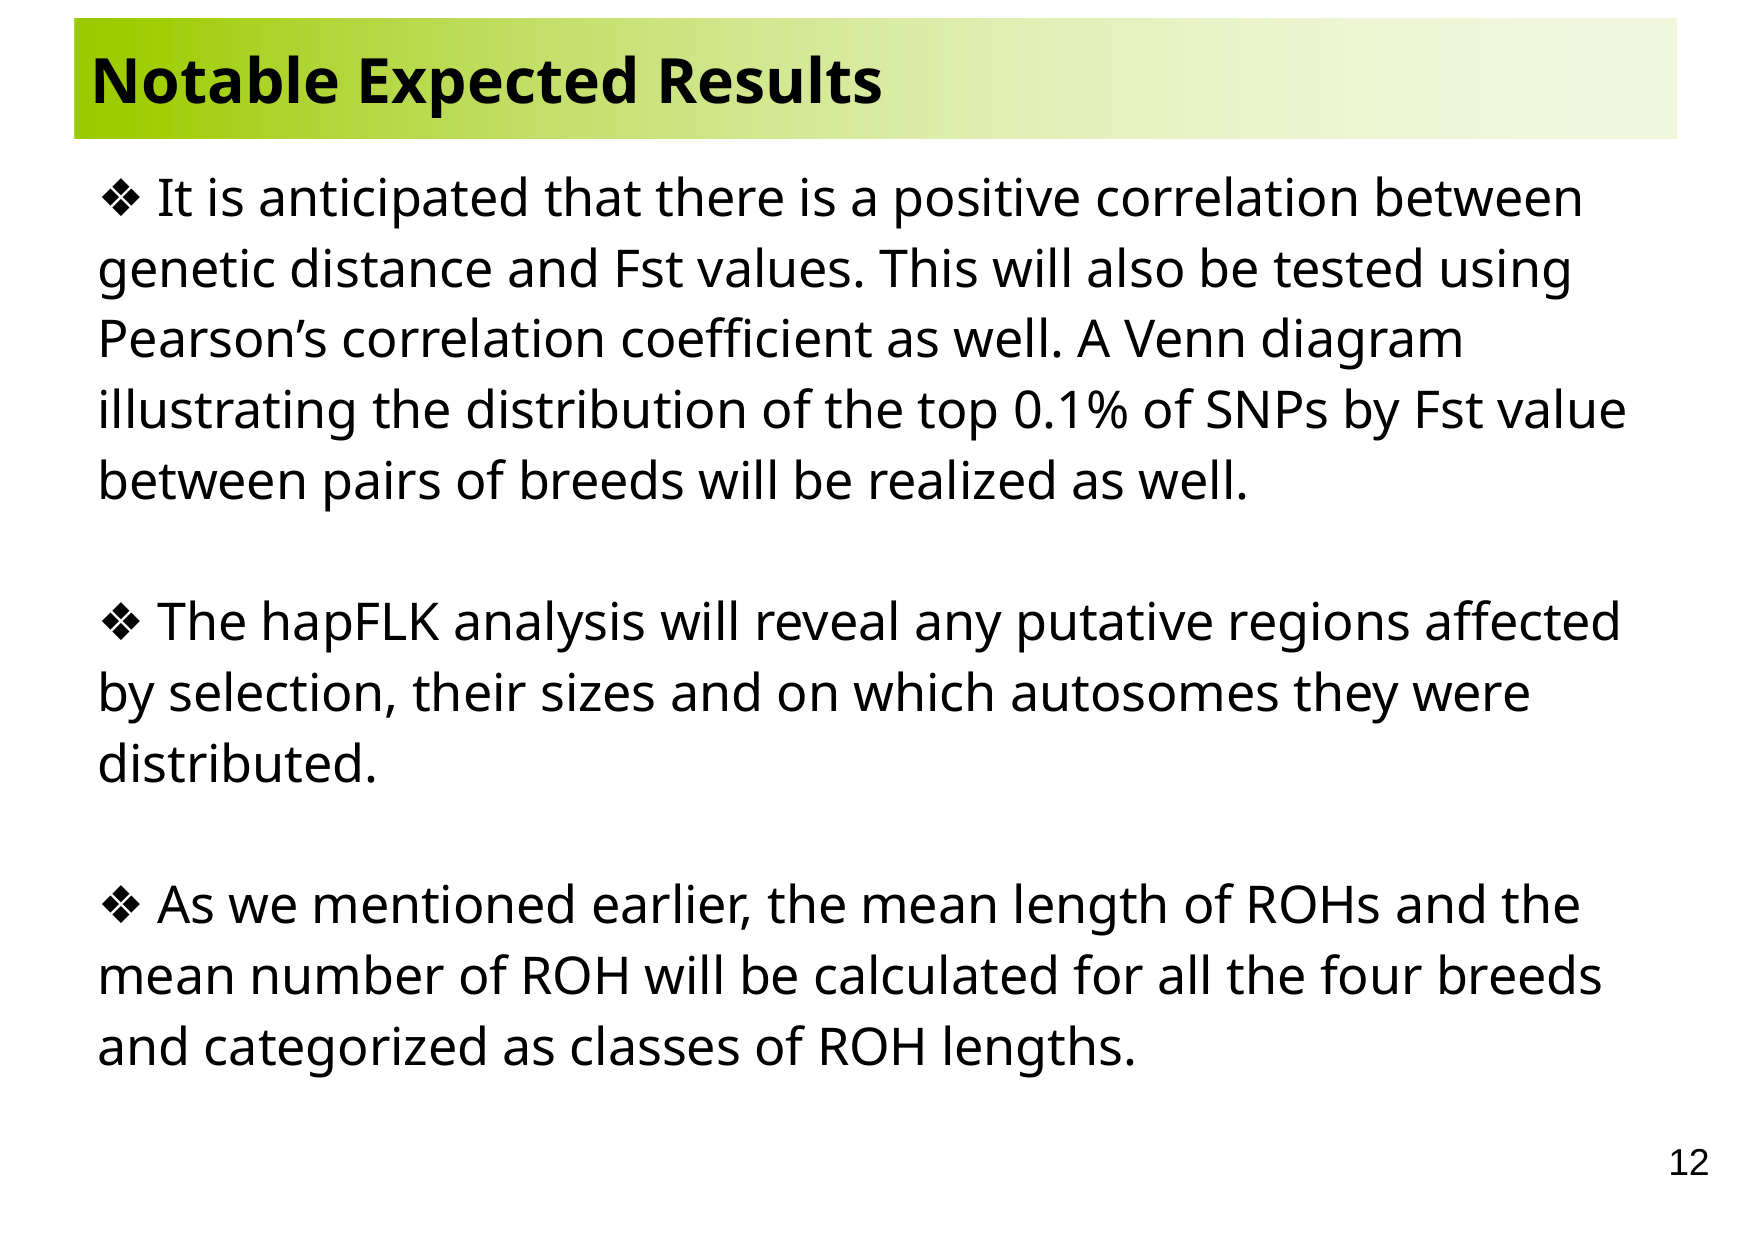

# Notable Expected Results
❖ It is anticipated that there is a positive correlation between genetic distance and Fst values. This will also be tested using Pearson’s correlation coefficient as well. A Venn diagram illustrating the distribution of the top 0.1% of SNPs by Fst value
between pairs of breeds will be realized as well.
❖ The hapFLK analysis will reveal any putative regions affected by selection, their sizes and on which autosomes they were distributed.
❖ As we mentioned earlier, the mean length of ROHs and the mean number of ROH will be calculated for all the four breeds and categorized as classes of ROH lengths.
12